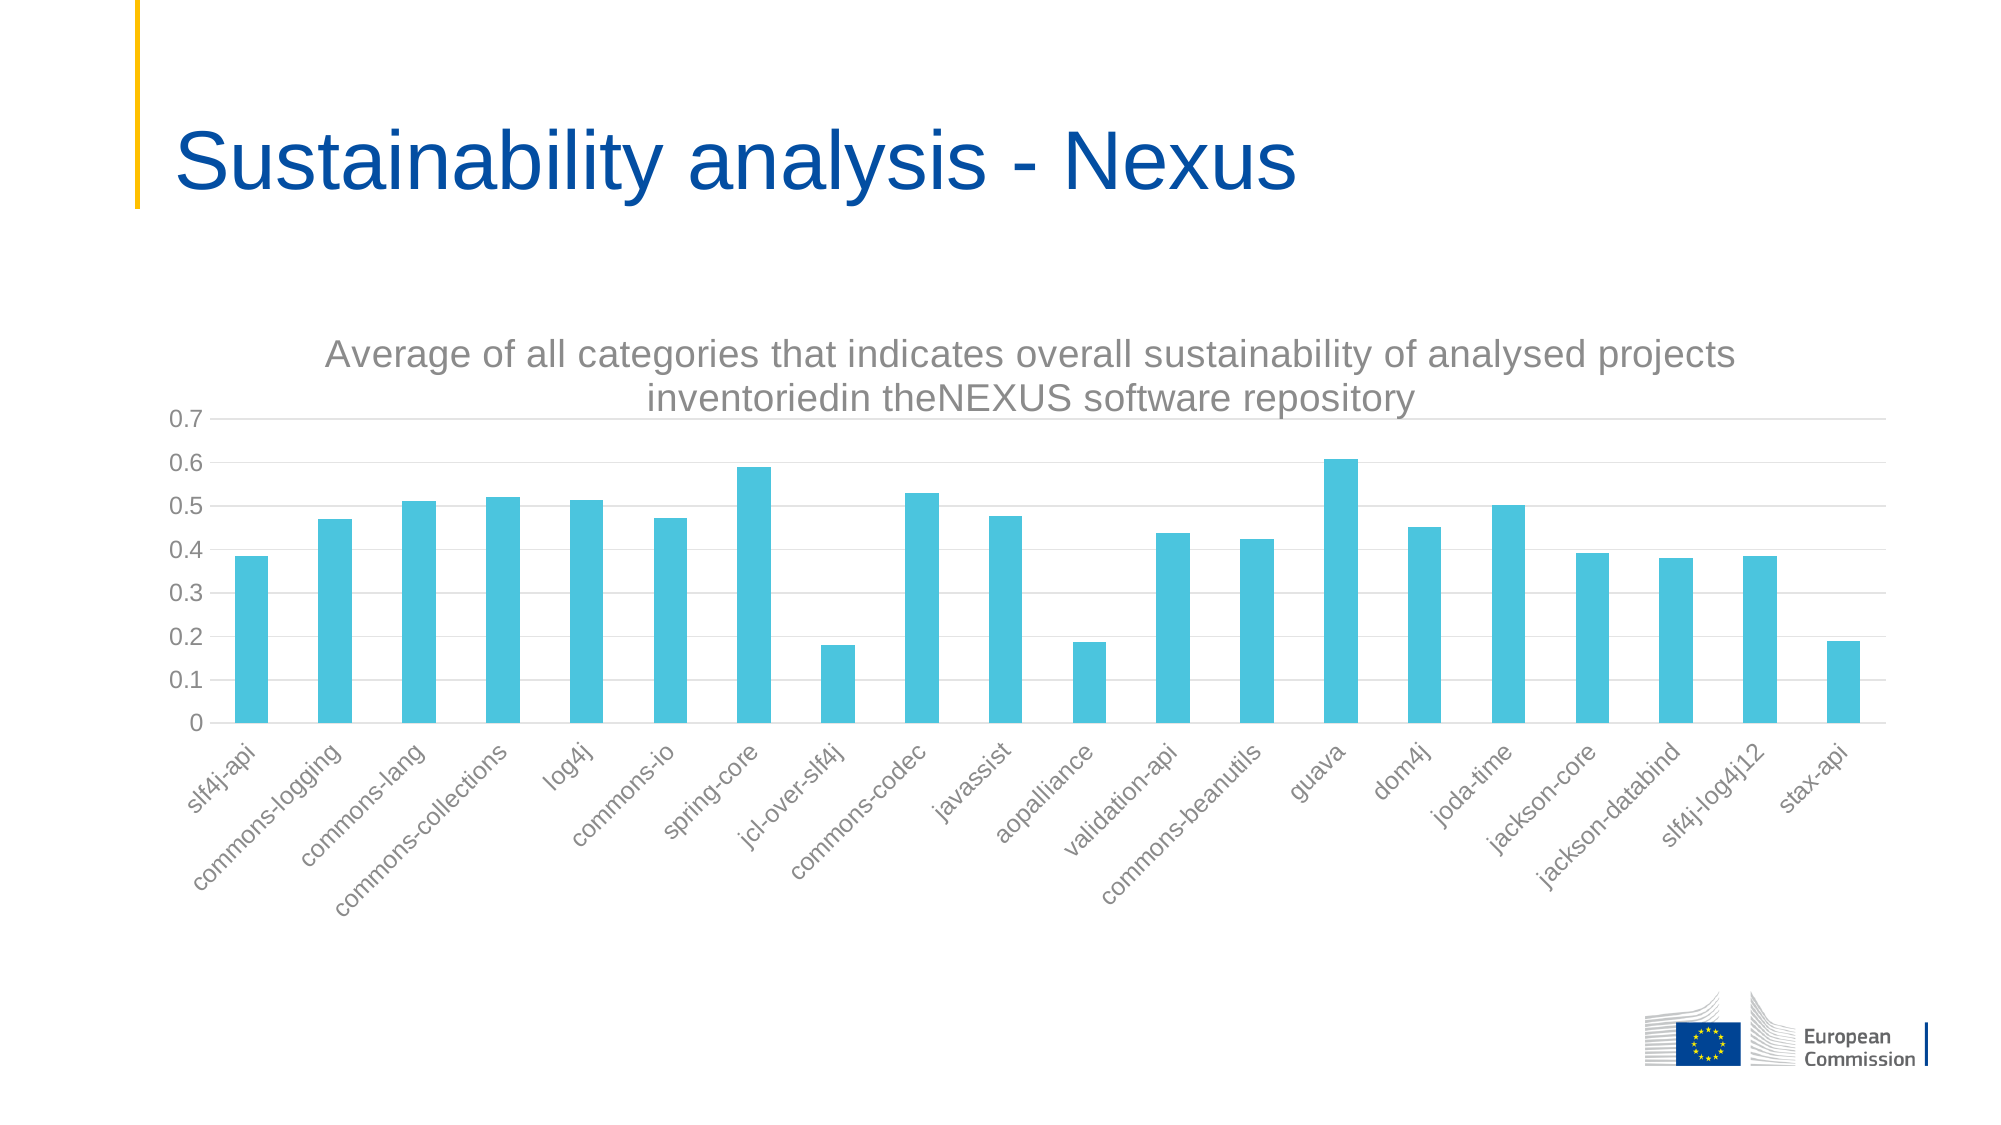

# Sustainability analysis - Nexus
### Chart: Average of all categories that indicates overall sustainability of analysed projects inventoriedin theNEXUS software repository
| Category | Series1 |
|---|---|
| slf4j-api | 0.385809523809524 |
| commons-logging | 0.469333333333333 |
| commons-lang | 0.512666666666667 |
| commons-collections | 0.521555555555556 |
| log4j | 0.514333333333333 |
| commons-io | 0.472666666666667 |
| spring-core | 0.590873015873016 |
| jcl-over-slf4j | 0.180619047619048 |
| commons-codec | 0.529611111111111 |
| javassist | 0.476968253968254 |
| aopalliance | 0.187904761904762 |
| validation-api | 0.43884126984127 |
| commons-beanutils | 0.424333333333333 |
| guava | 0.607992063492064 |
| dom4j | 0.452214285714286 |
| joda-time | 0.50284126984127 |
| jackson-core | 0.392214285714286 |
| jackson-databind | 0.379714285714286 |
| slf4j-log4j12 | 0.385809523809524 |
| stax-api | 0.189388888888889 |